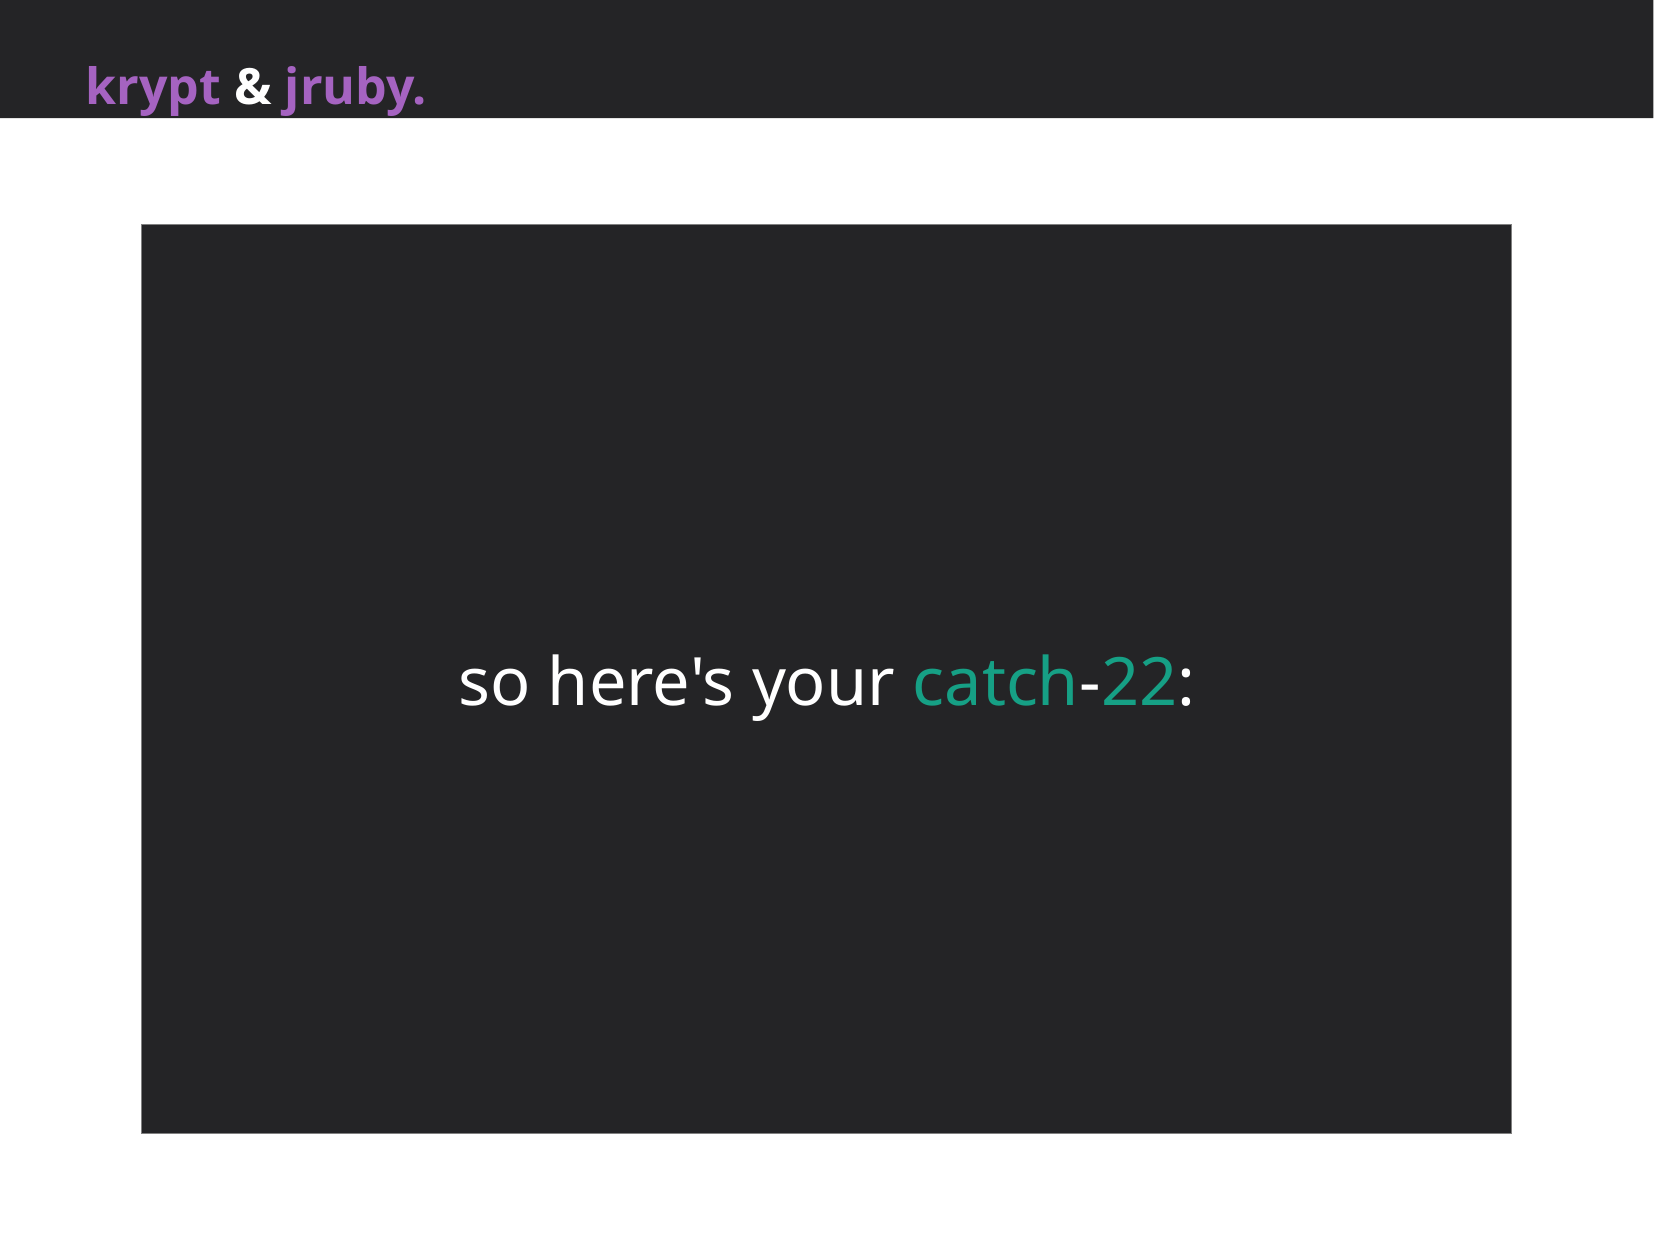

krypt & jruby.
so here's your catch-22: